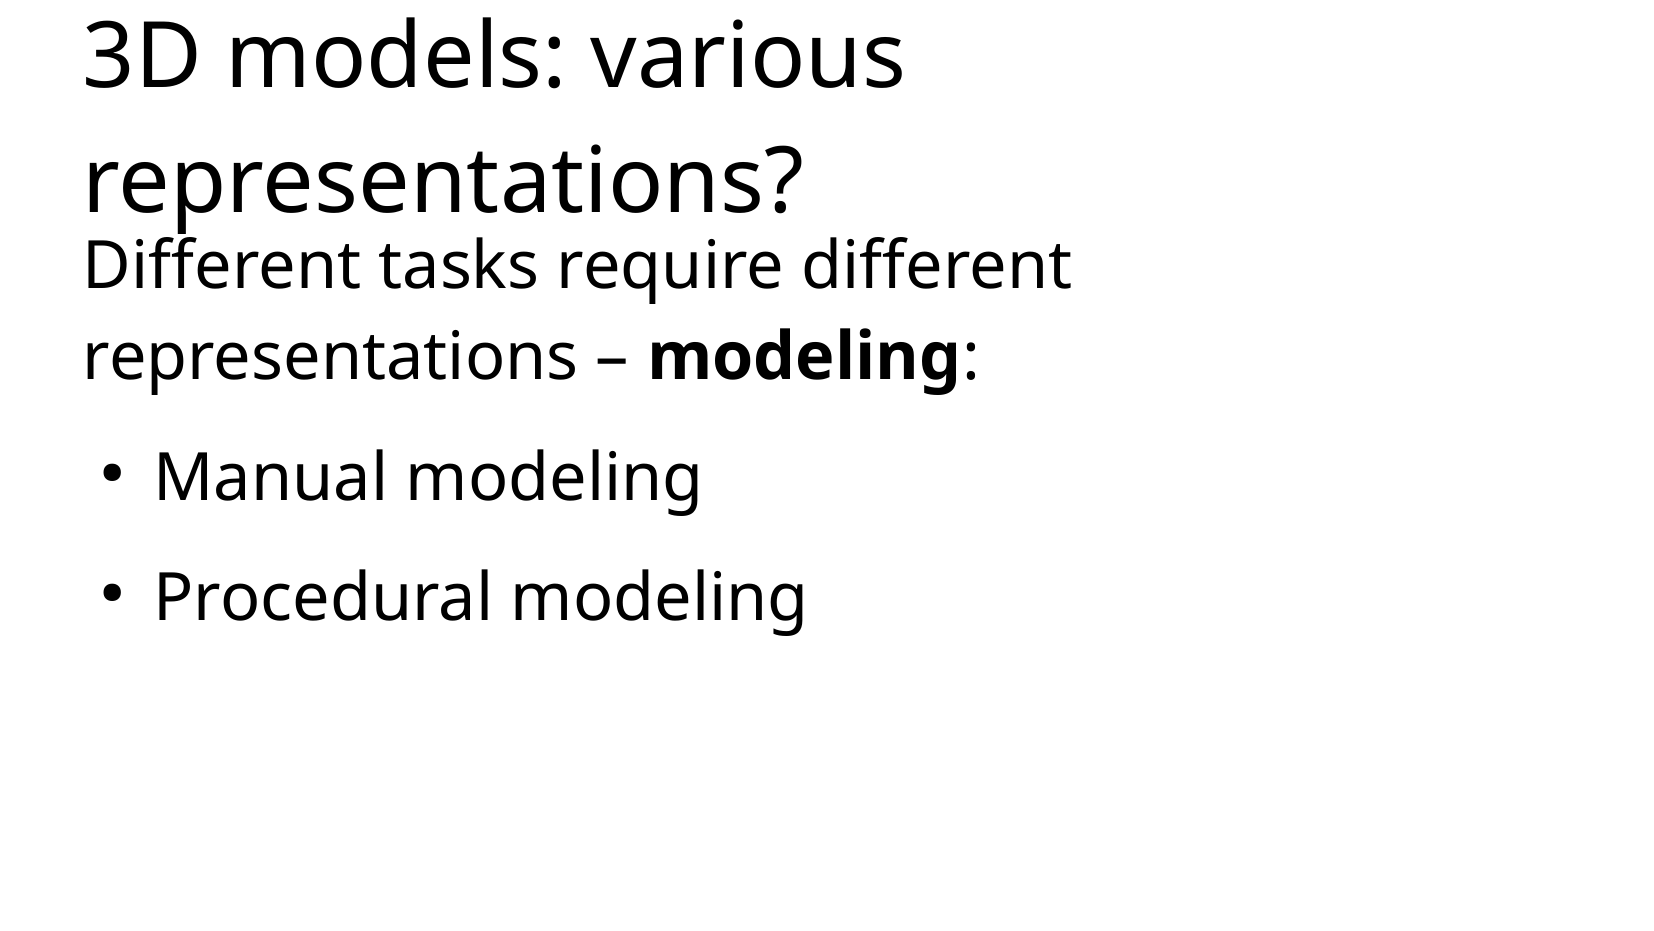

# 3D models: various representations?
Different tasks require different representations – modeling:
Manual modeling
Procedural modeling